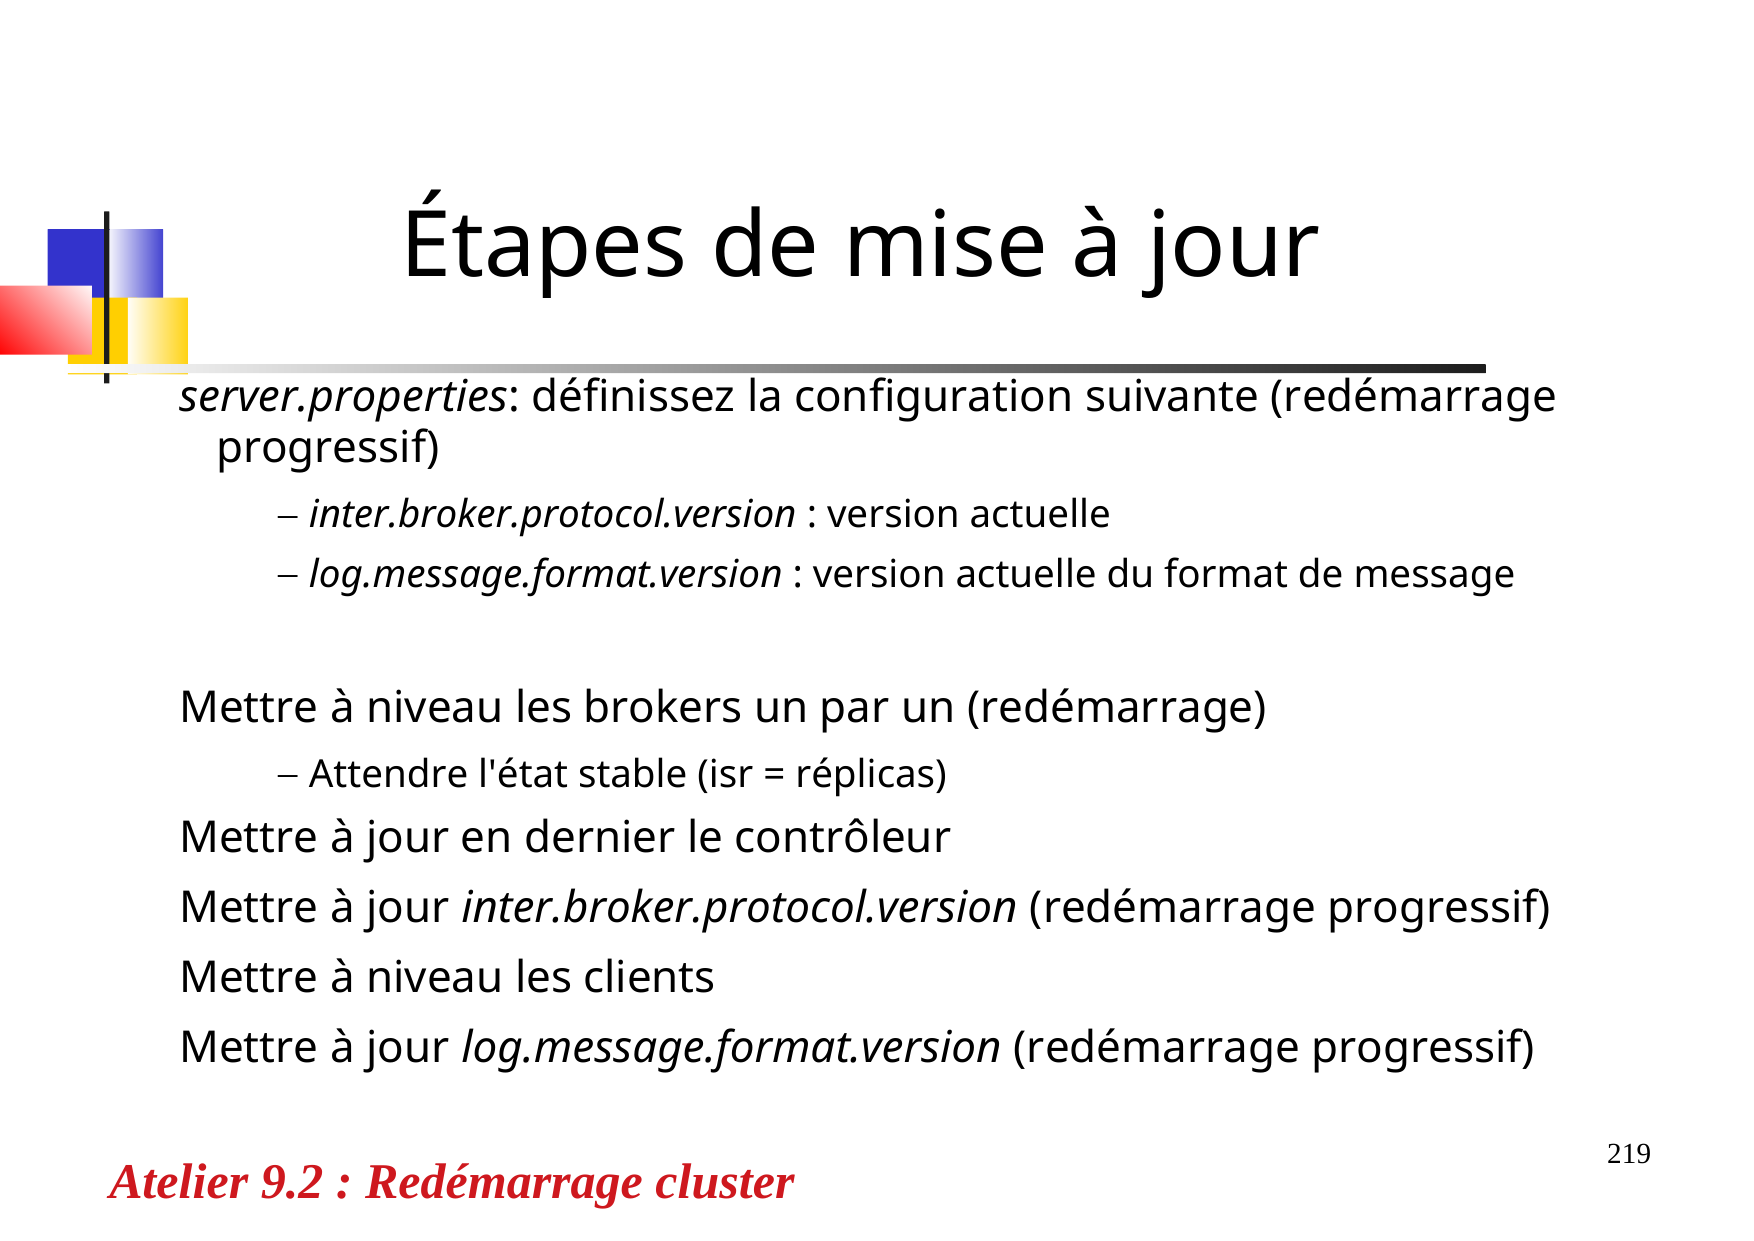

# Étapes de mise à jour
server.properties: définissez la configuration suivante (redémarrage progressif)
inter.broker.protocol.version : version actuelle
log.message.format.version : version actuelle du format de message
Mettre à niveau les brokers un par un (redémarrage)
Attendre l'état stable (isr = réplicas)
Mettre à jour en dernier le contrôleur
Mettre à jour inter.broker.protocol.version (redémarrage progressif)
Mettre à niveau les clients
Mettre à jour log.message.format.version (redémarrage progressif)
Atelier 9.2 : Redémarrage cluster